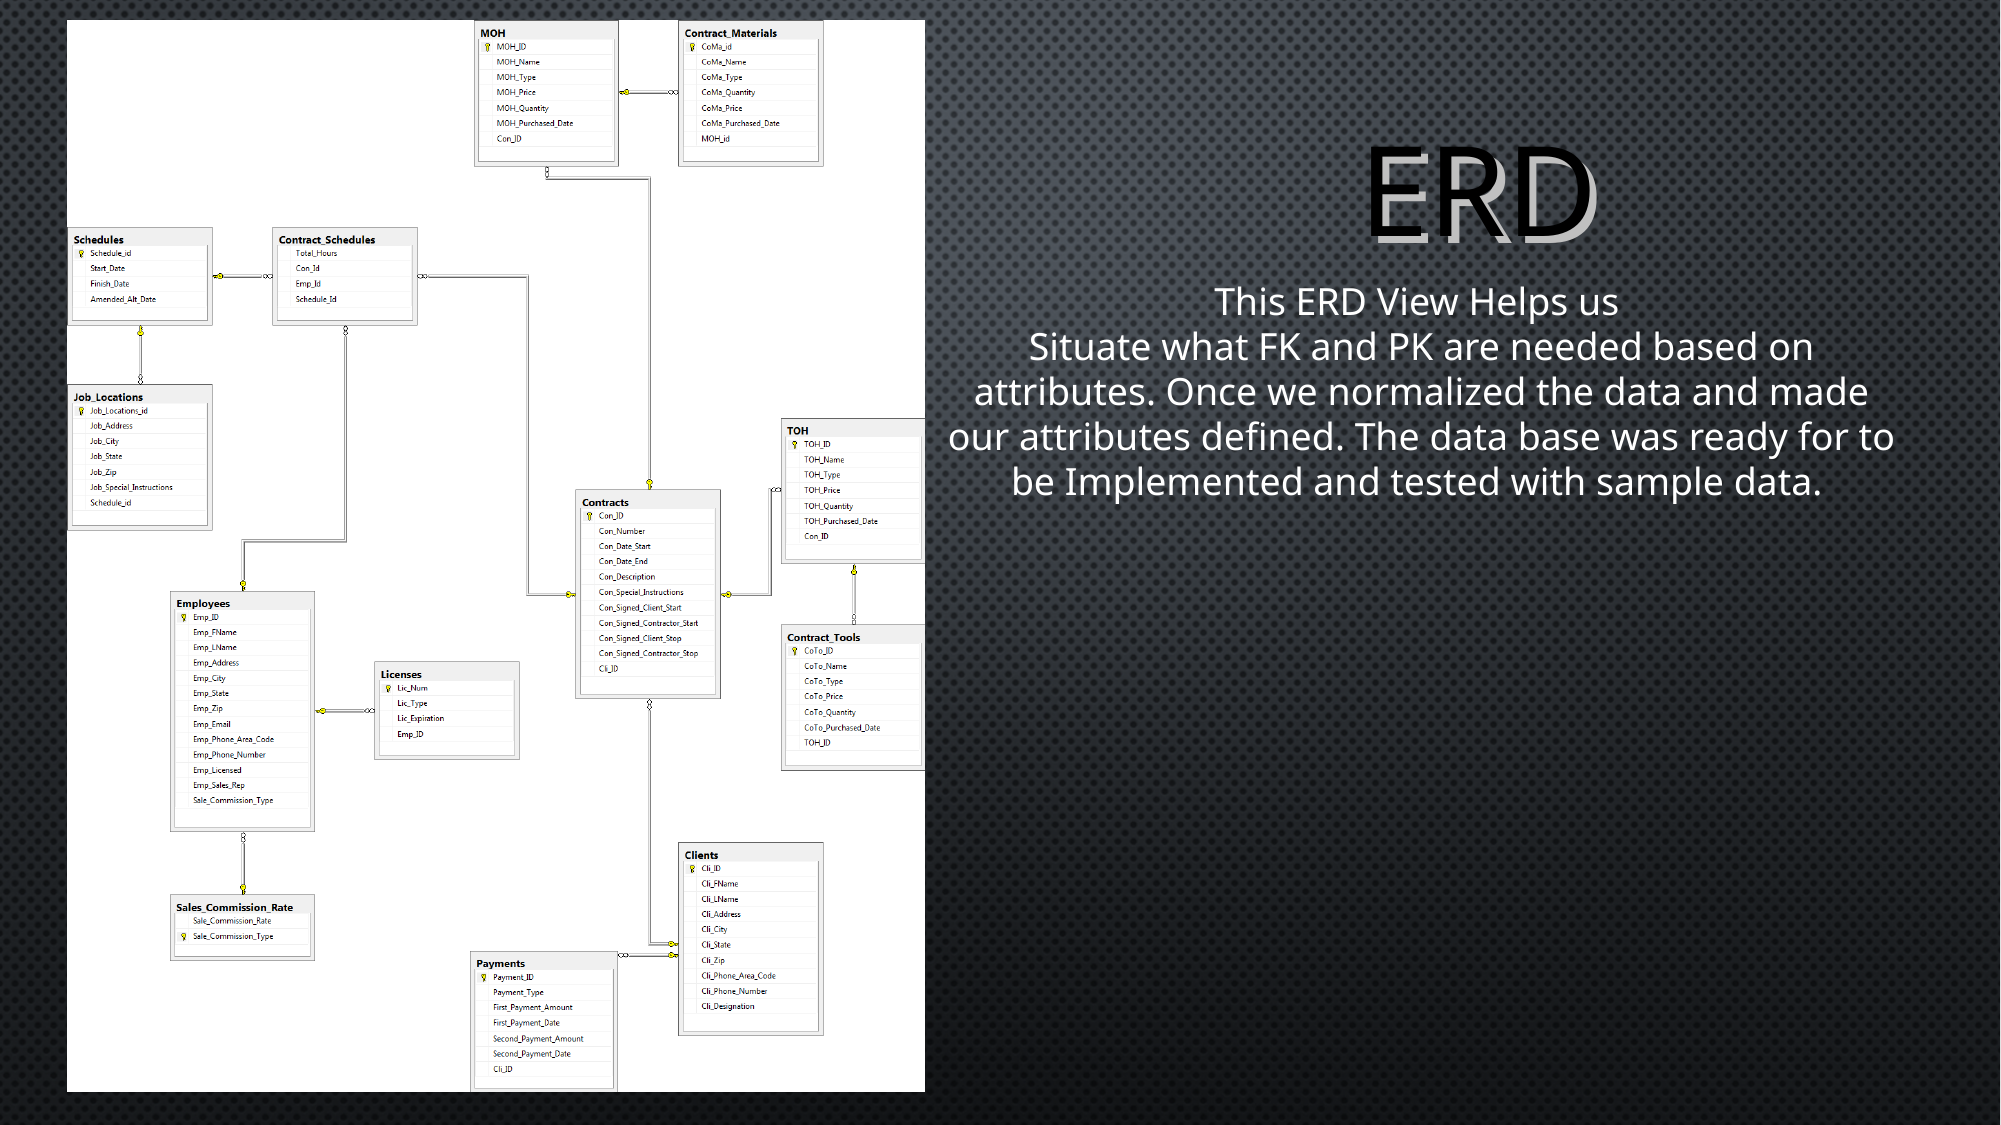

# ERD
This ERD View Helps us
Situate what FK and PK are needed based on attributes. Once we normalized the data and made our attributes defined. The data base was ready for to be Implemented and tested with sample data.